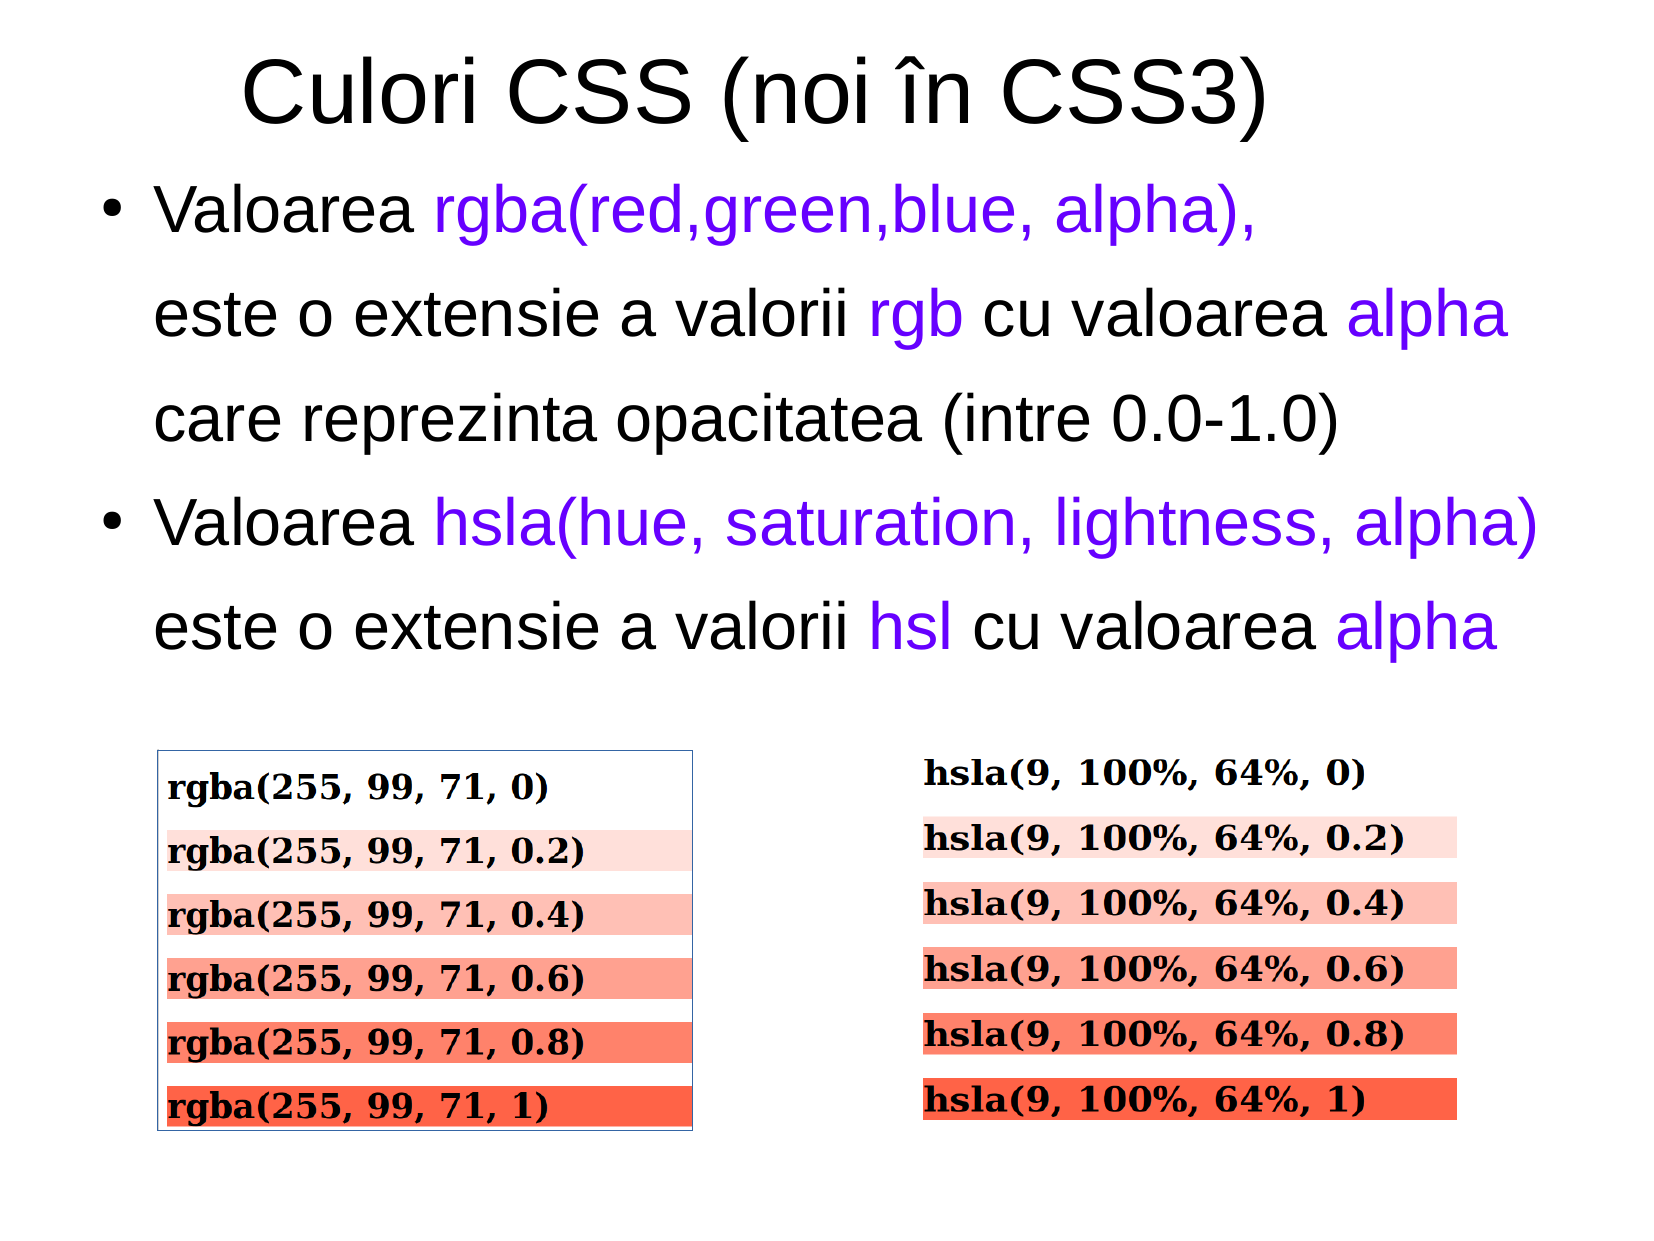

# Culori CSS (noi în CSS3)
Valoarea rgba(red,green,blue, alpha),
este o extensie a valorii rgb cu valoarea alpha
care reprezinta opacitatea (intre 0.0-1.0)
Valoarea hsla(hue, saturation, lightness, alpha)
este o extensie a valorii hsl cu valoarea alpha